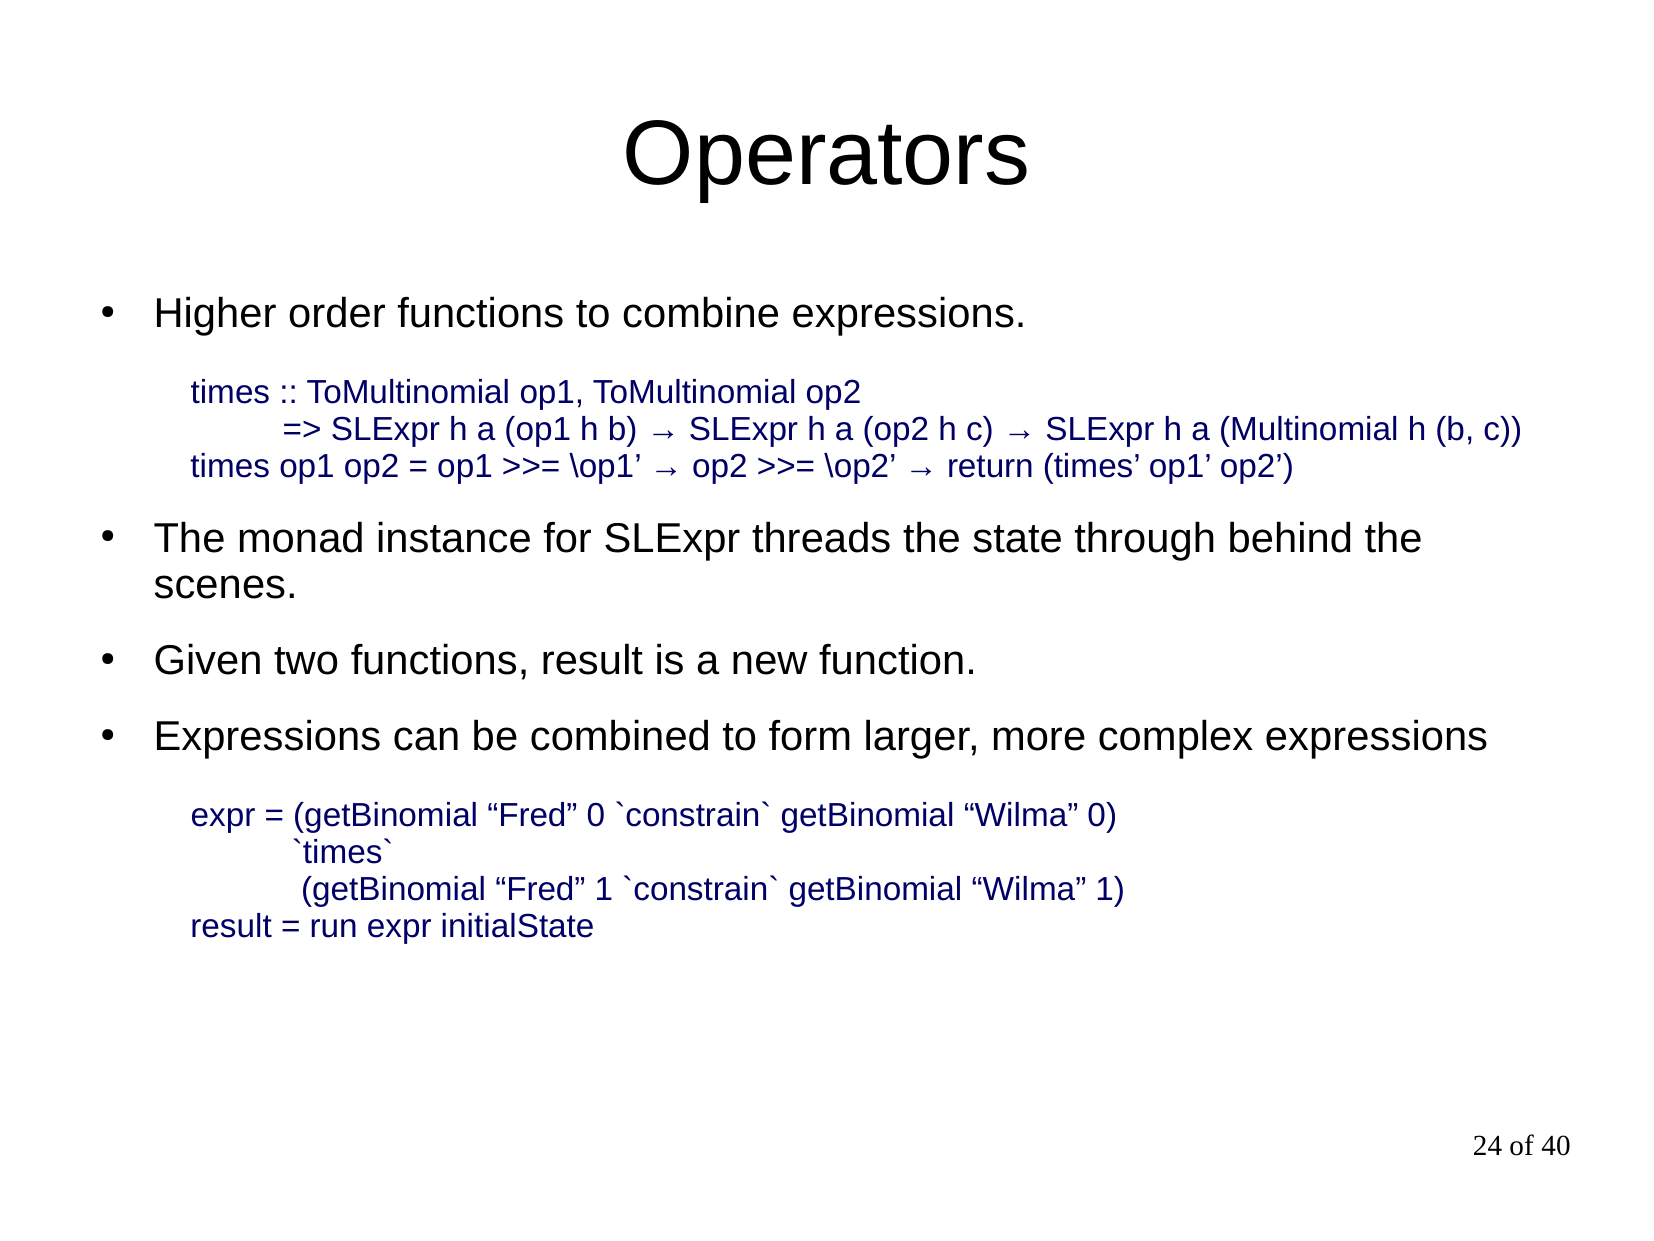

# Operators
Higher order functions to combine expressions.
 times :: ToMultinomial op1, ToMultinomial op2
 => SLExpr h a (op1 h b) → SLExpr h a (op2 h c) → SLExpr h a (Multinomial h (b, c))
 times op1 op2 = op1 >>= \op1’ → op2 >>= \op2’ → return (times’ op1’ op2’)
The monad instance for SLExpr threads the state through behind the scenes.
Given two functions, result is a new function.
Expressions can be combined to form larger, more complex expressions
 expr = (getBinomial “Fred” 0 `constrain` getBinomial “Wilma” 0)
 `times`
 (getBinomial “Fred” 1 `constrain` getBinomial “Wilma” 1)
 result = run expr initialState
24